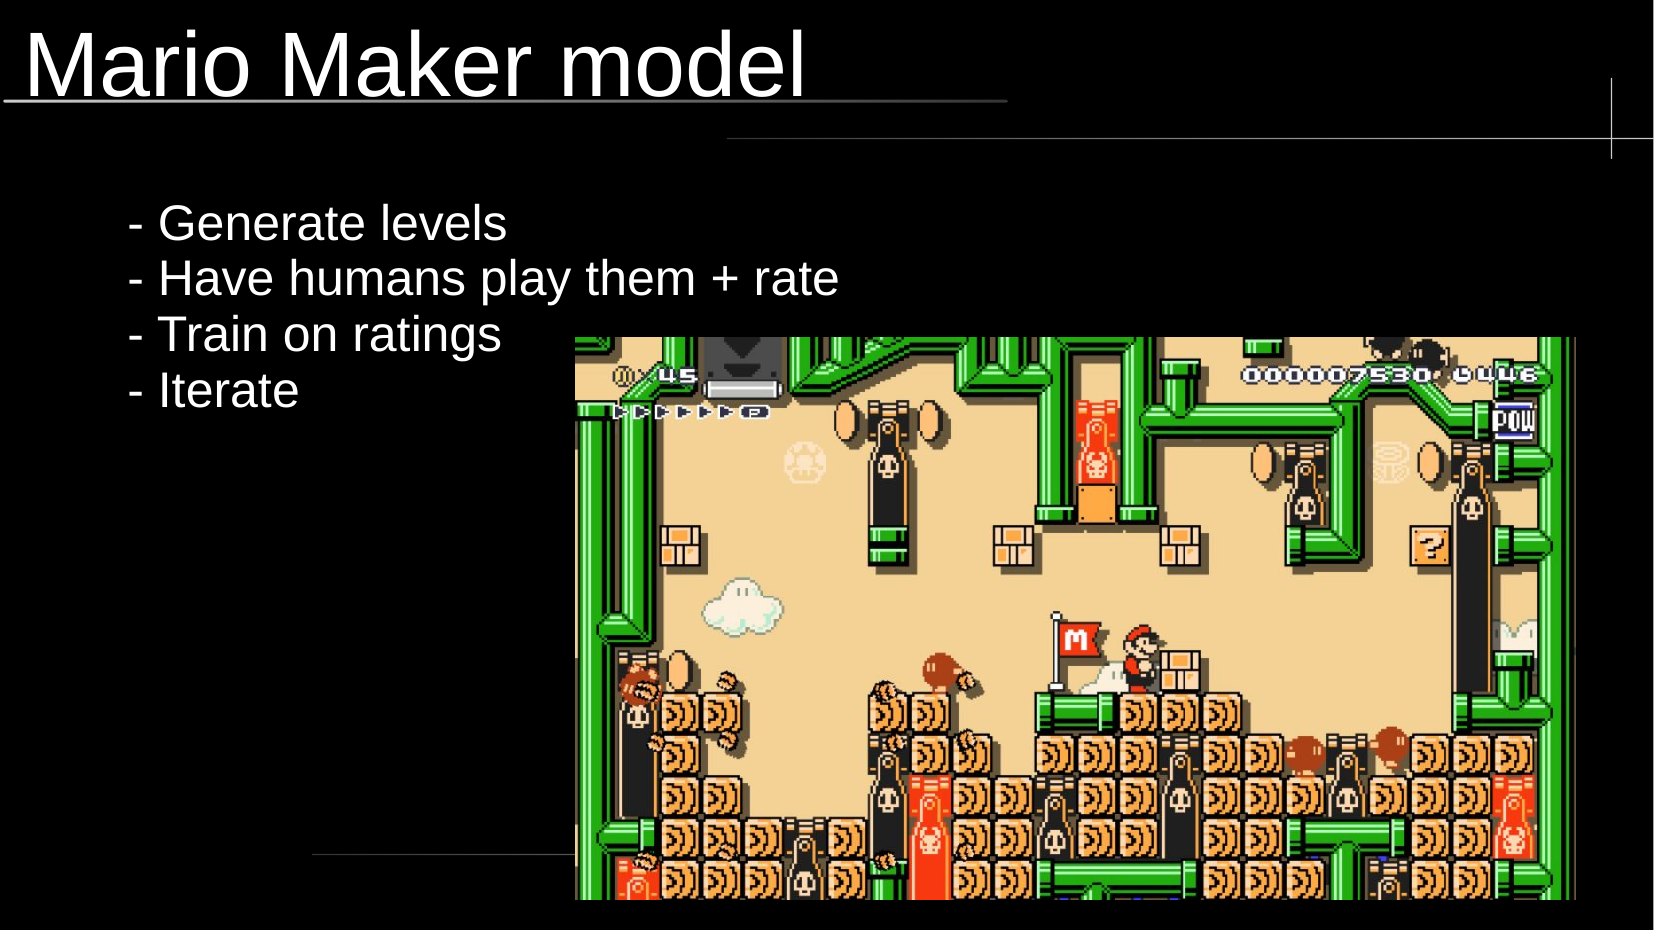

# Mario Maker model
- Generate levels
- Have humans play them + rate
- Train on ratings
- Iterate
27